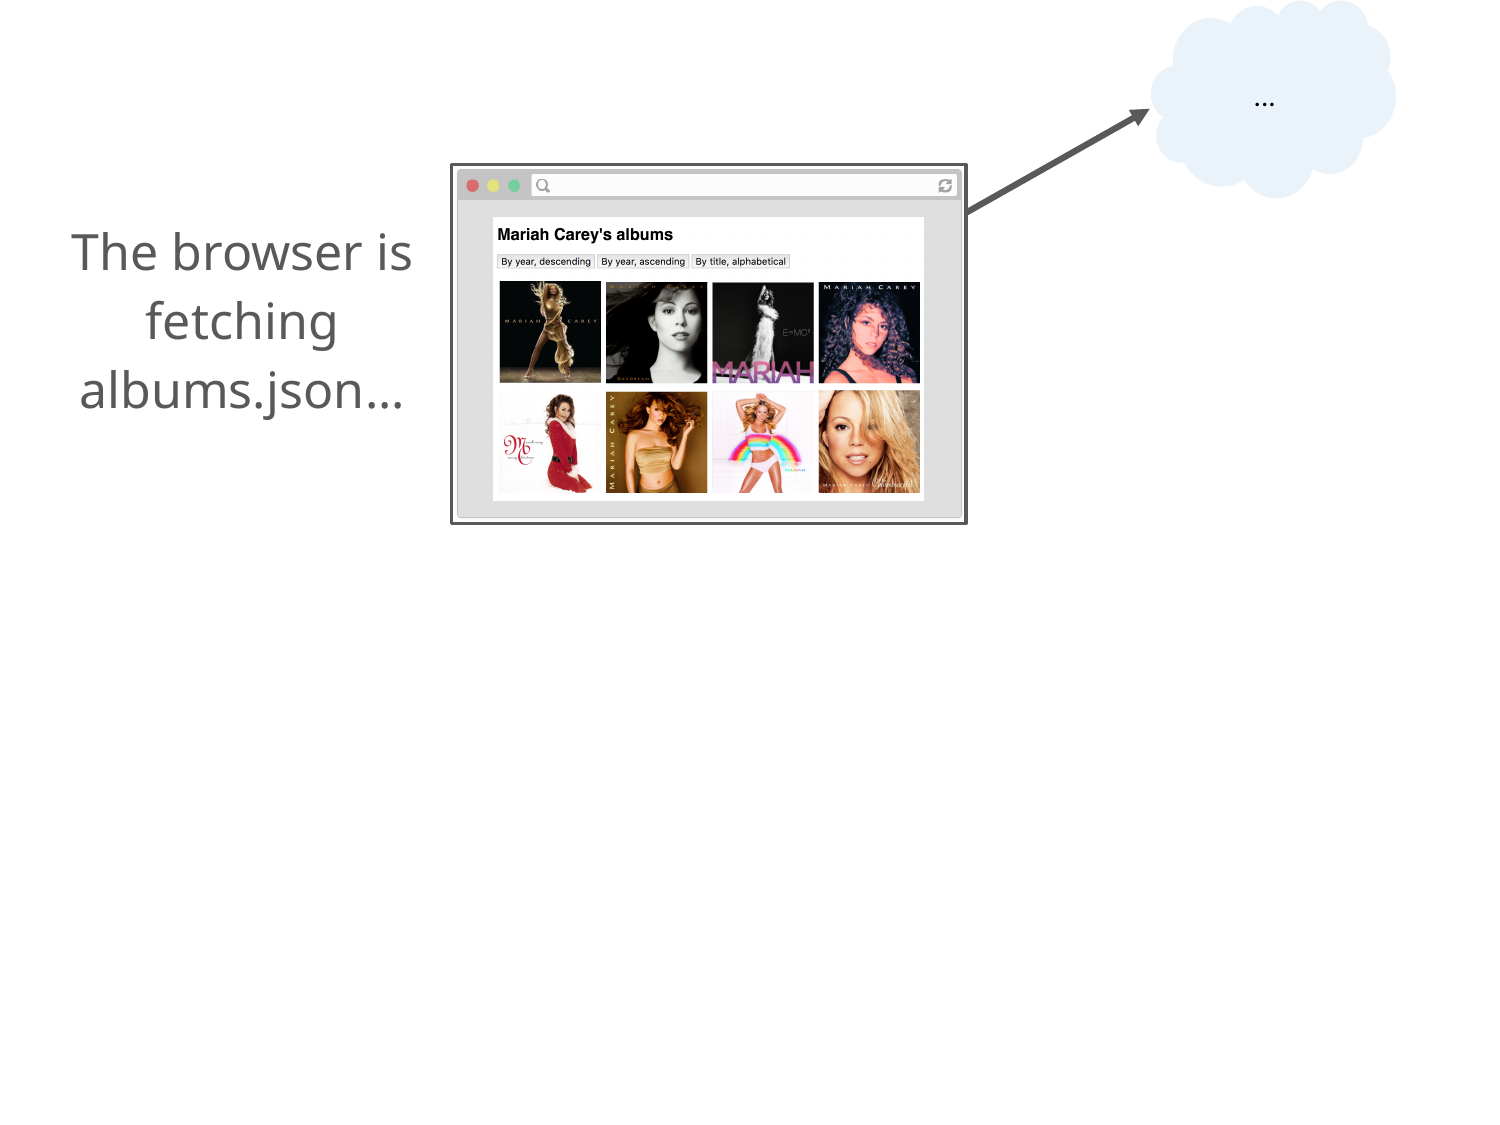

...
# The browser is fetching albums.json...